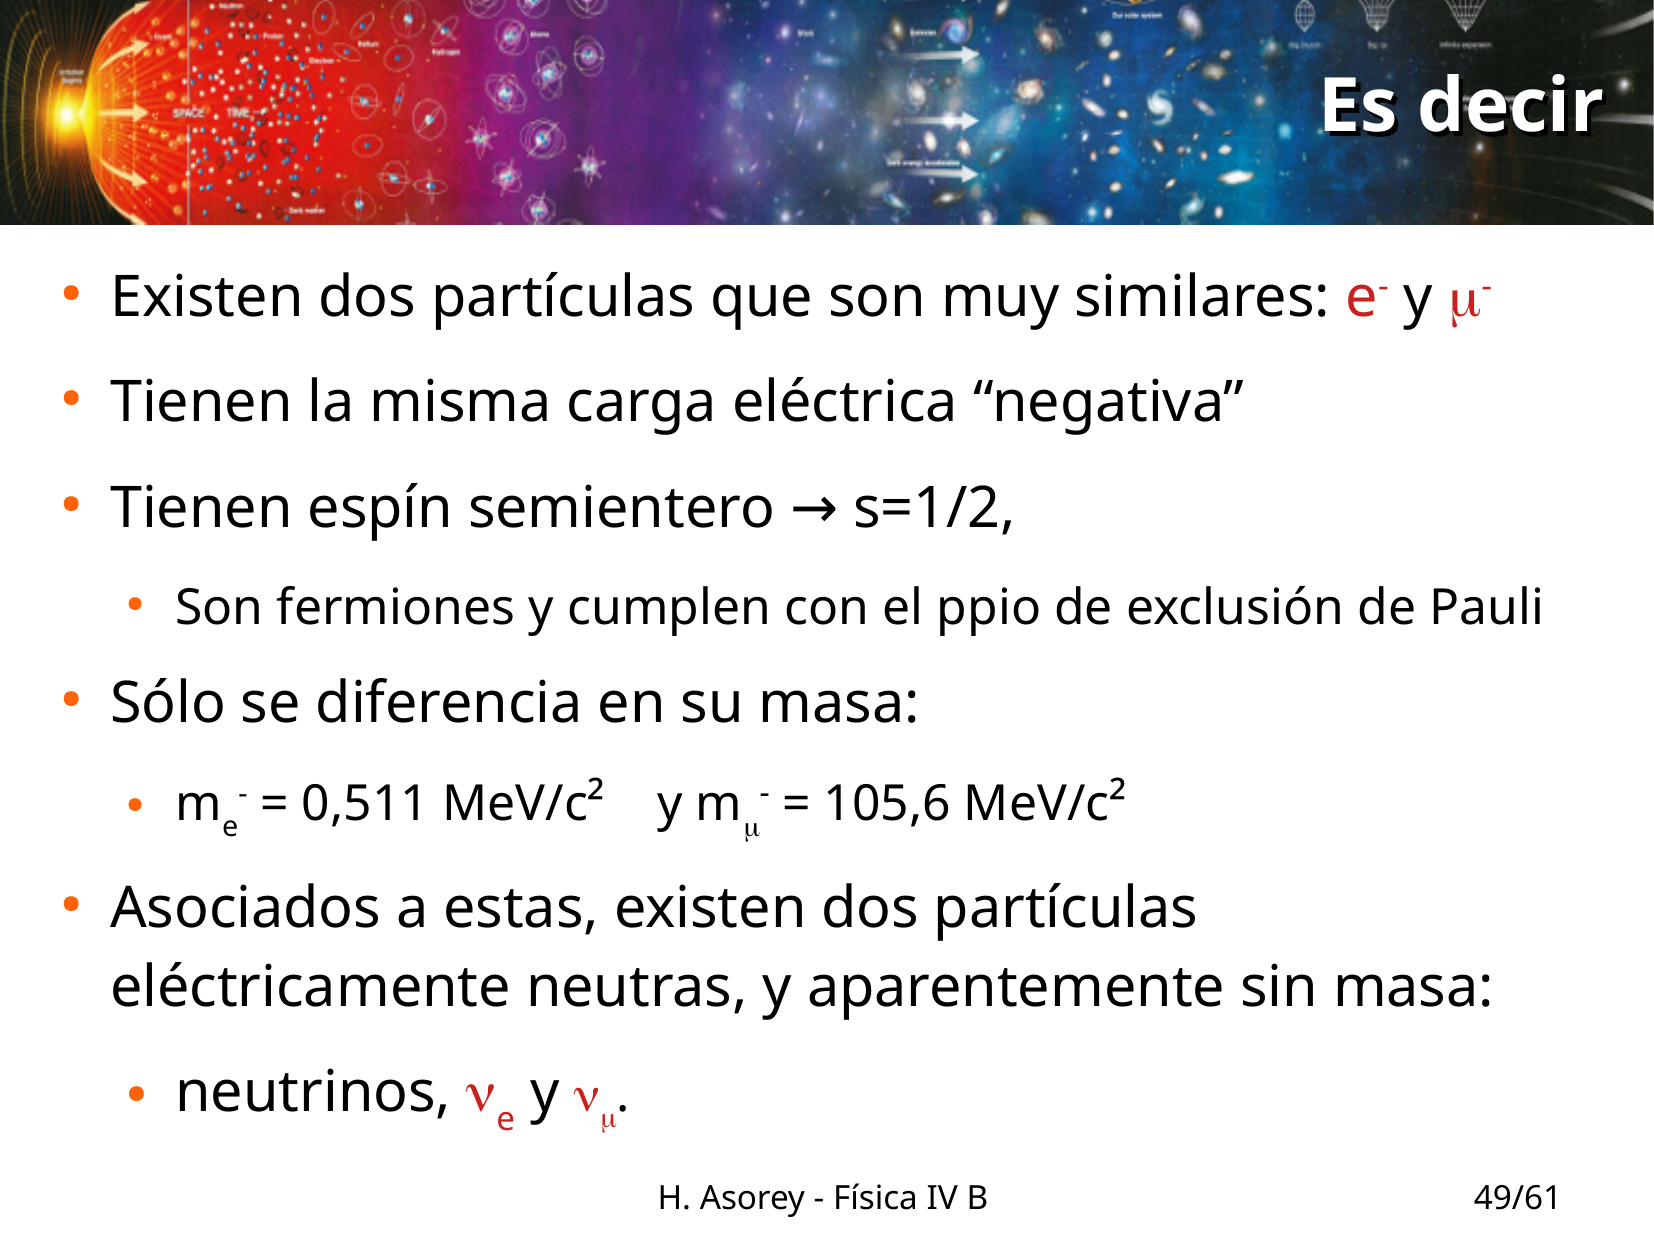

# Es decir
Existen dos partículas que son muy similares: e- y m-
Tienen la misma carga eléctrica “negativa”
Tienen espín semientero → s=1/2,
Son fermiones y cumplen con el ppio de exclusión de Pauli
Sólo se diferencia en su masa:
me- = 0,511 MeV/c² y mm- = 105,6 MeV/c²
Asociados a estas, existen dos partículas eléctricamente neutras, y aparentemente sin masa:
neutrinos, ne y nm.
H. Asorey - Física IV B
49